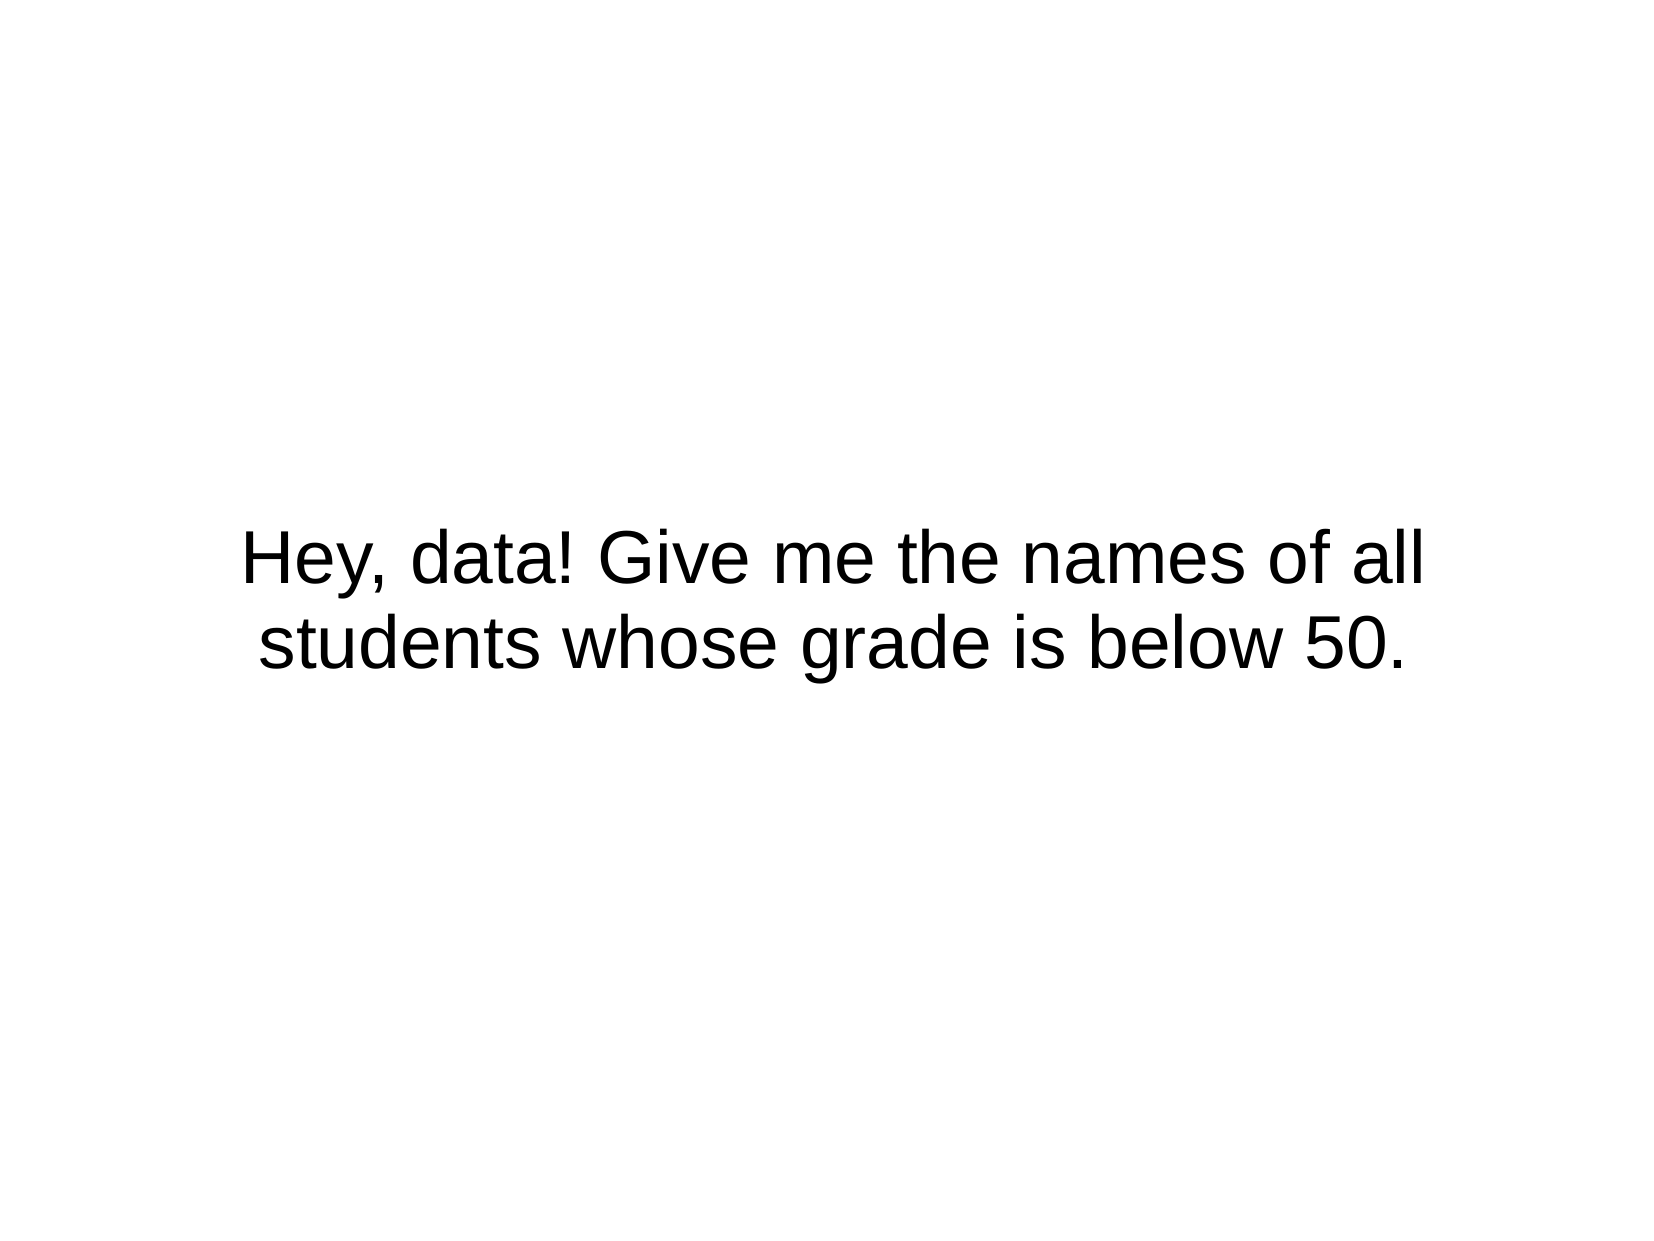

# Hey, data! Give me the names of all students whose grade is below 50.